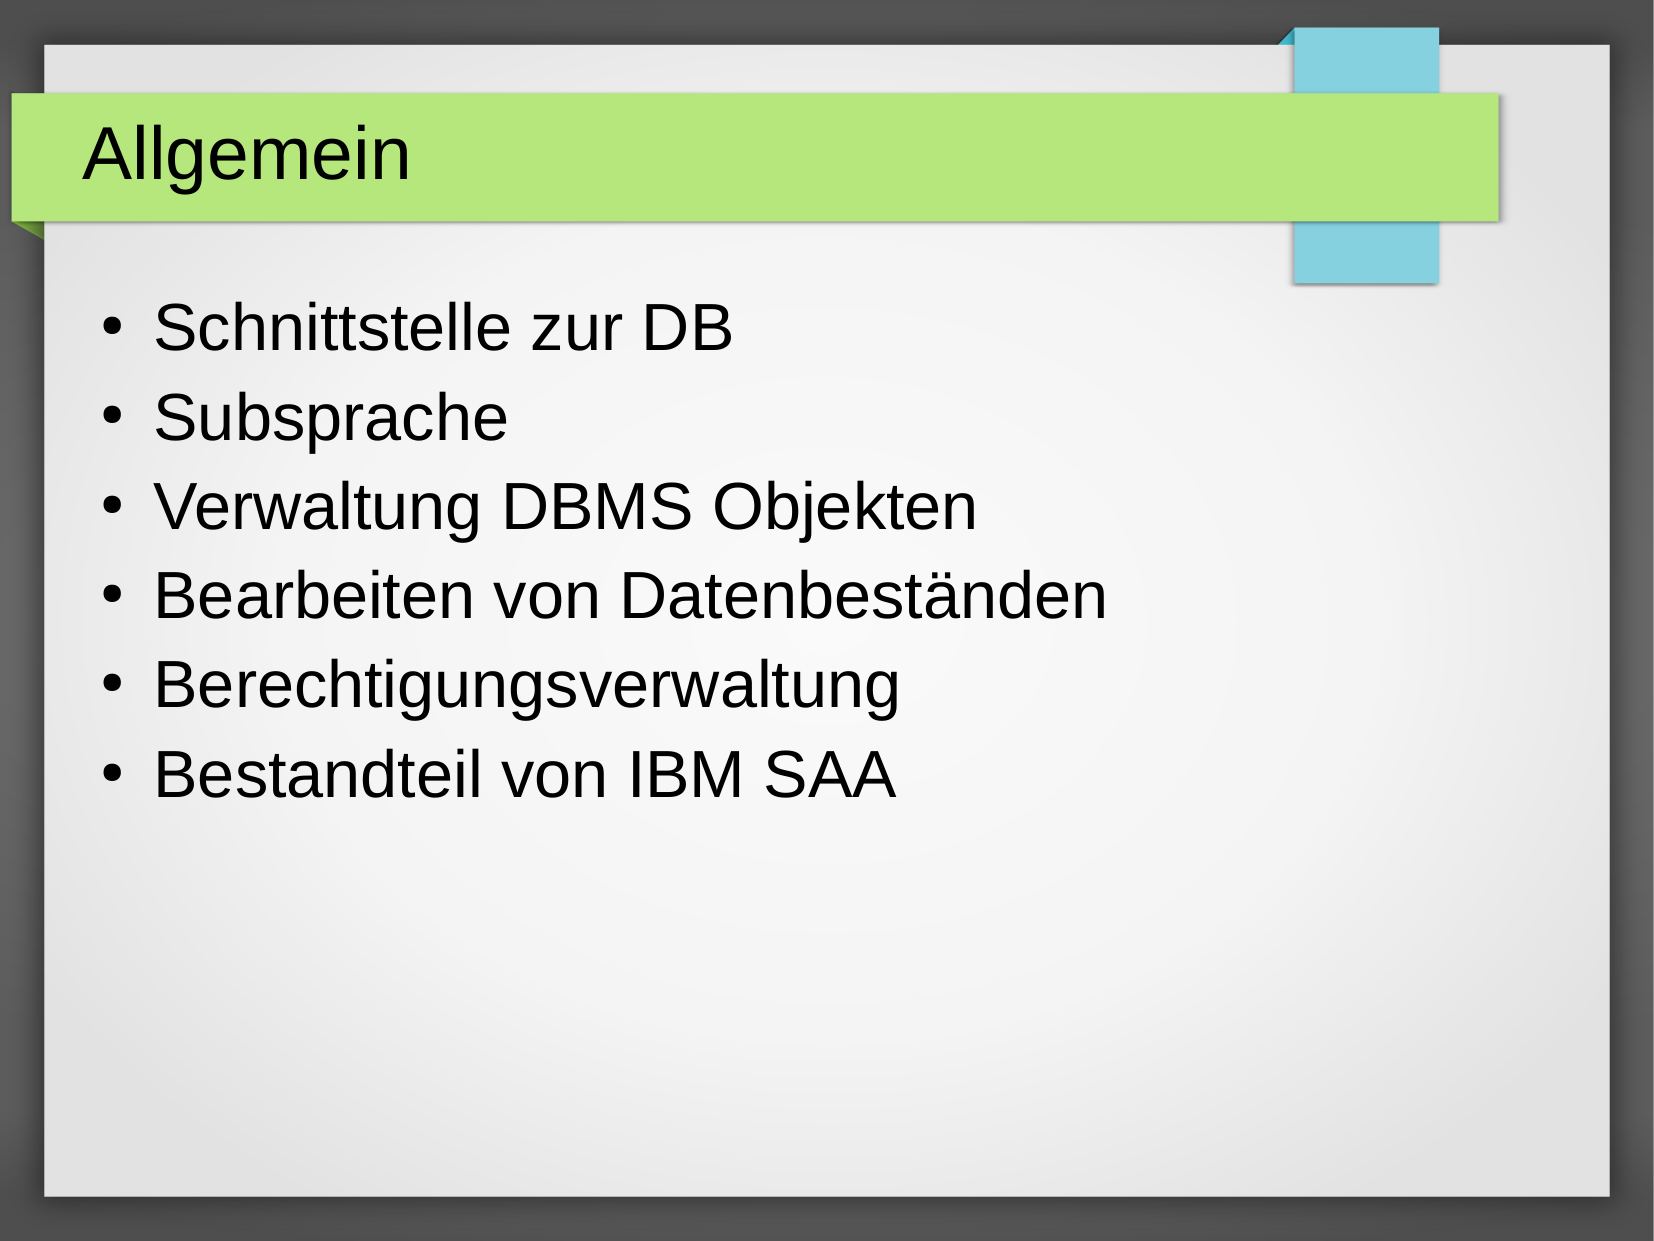

# Allgemein
Schnittstelle zur DB
Subsprache
Verwaltung DBMS Objekten
Bearbeiten von Datenbeständen
Berechtigungsverwaltung
Bestandteil von IBM SAA